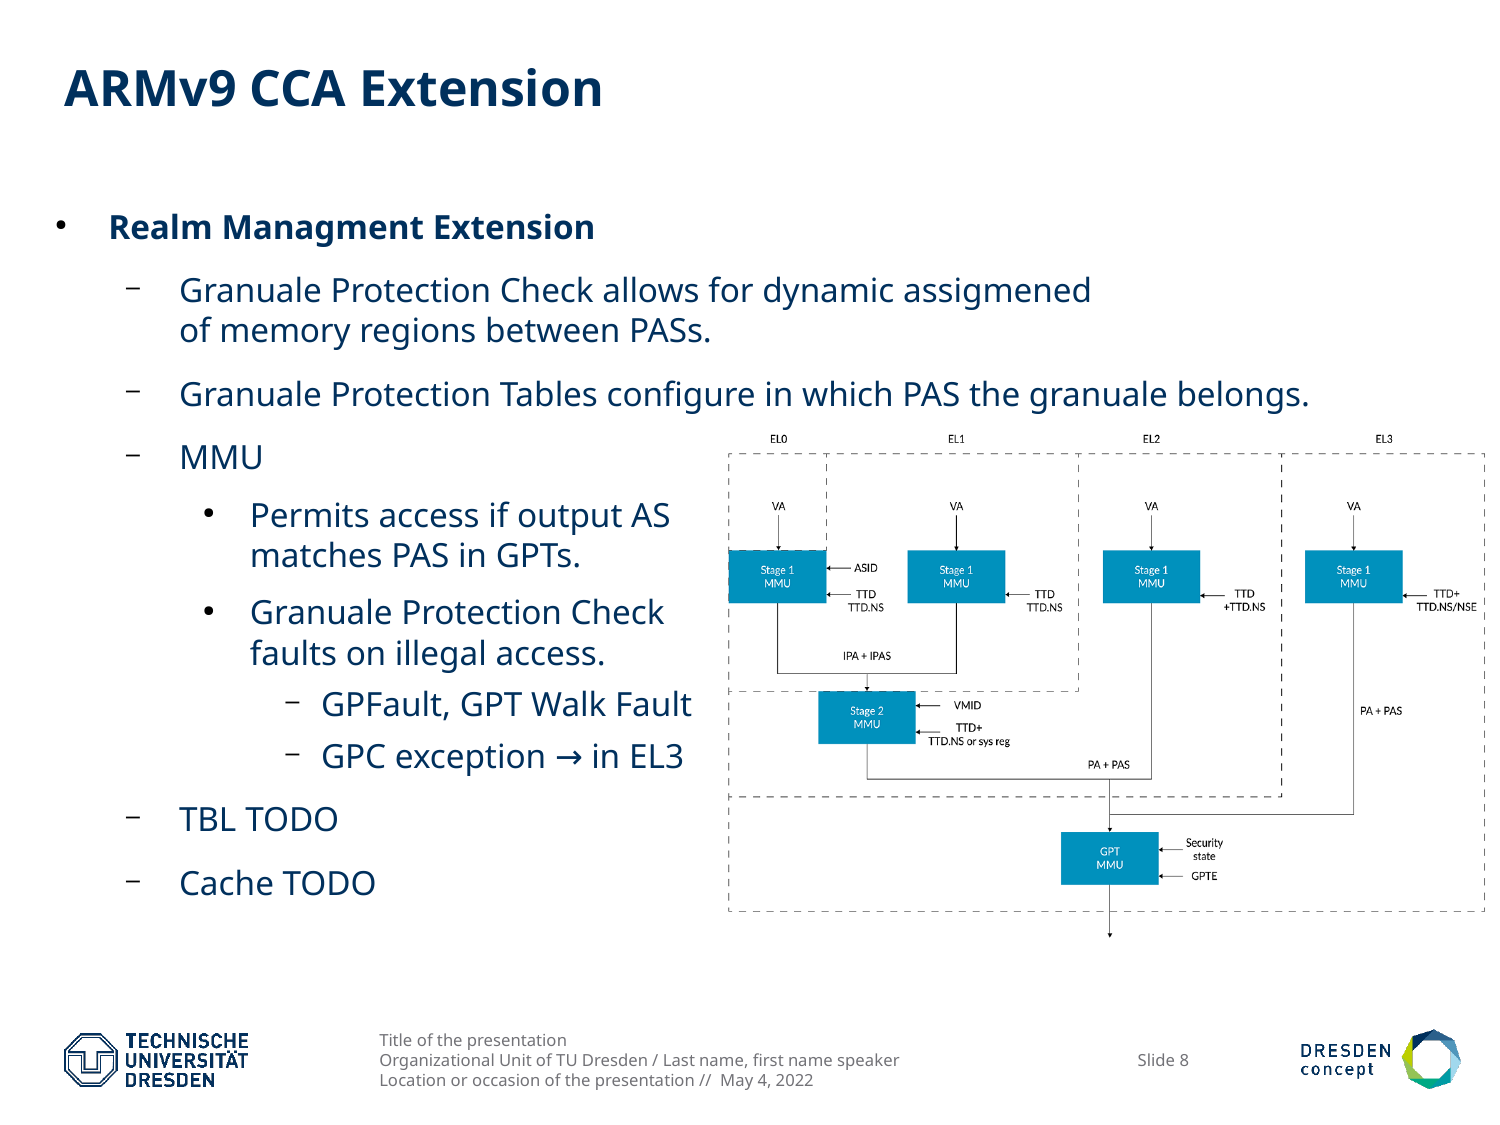

# ARMv9 CCA Extension
Realm Managment Extension
Granuale Protection Check allows for dynamic assigmened
of memory regions between PASs.
Granuale Protection Tables configure in which PAS the granuale belongs.
MMU
Permits access if output AS
matches PAS in GPTs.
Granuale Protection Check
faults on illegal access.
GPFault, GPT Walk Fault
GPC exception → in EL3
TBL TODO
Cache TODO